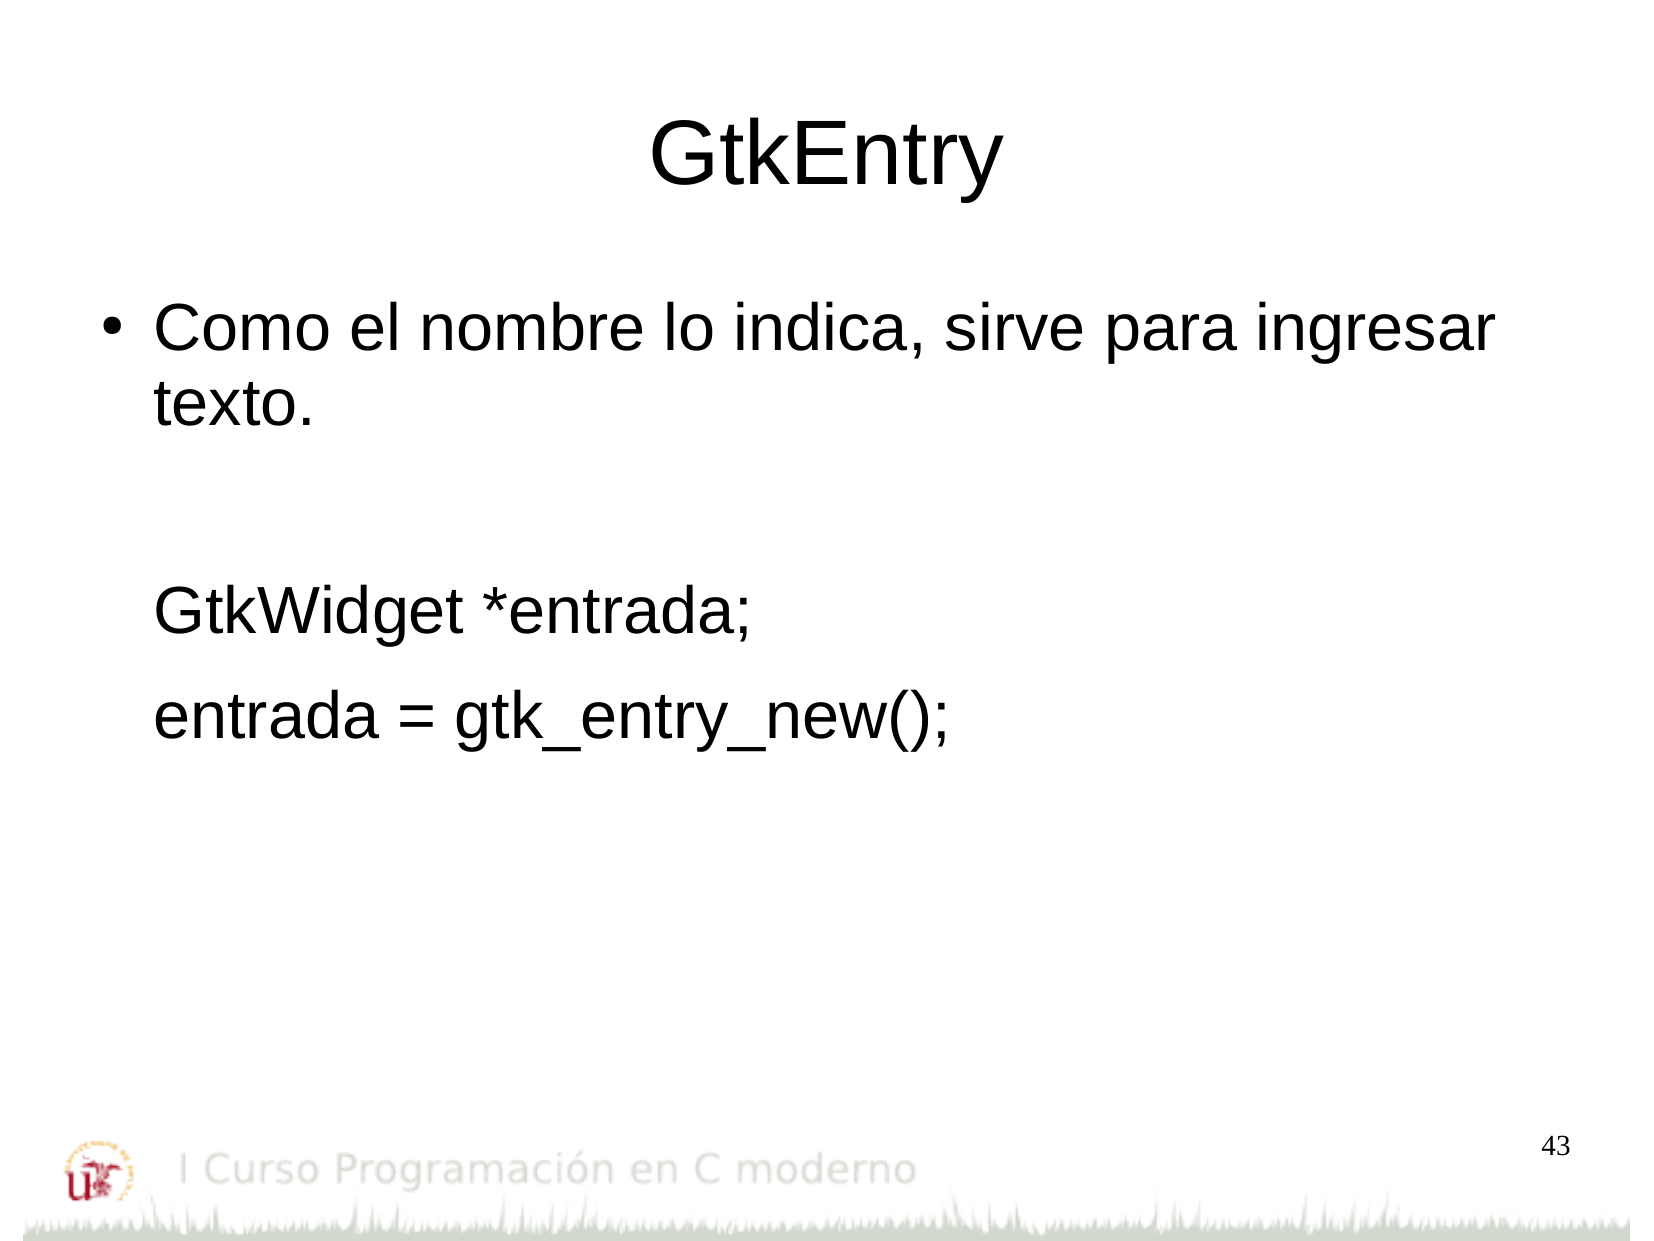

# GtkEntry
Como el nombre lo indica, sirve para ingresar texto.
GtkWidget *entrada;
entrada = gtk_entry_new();
43